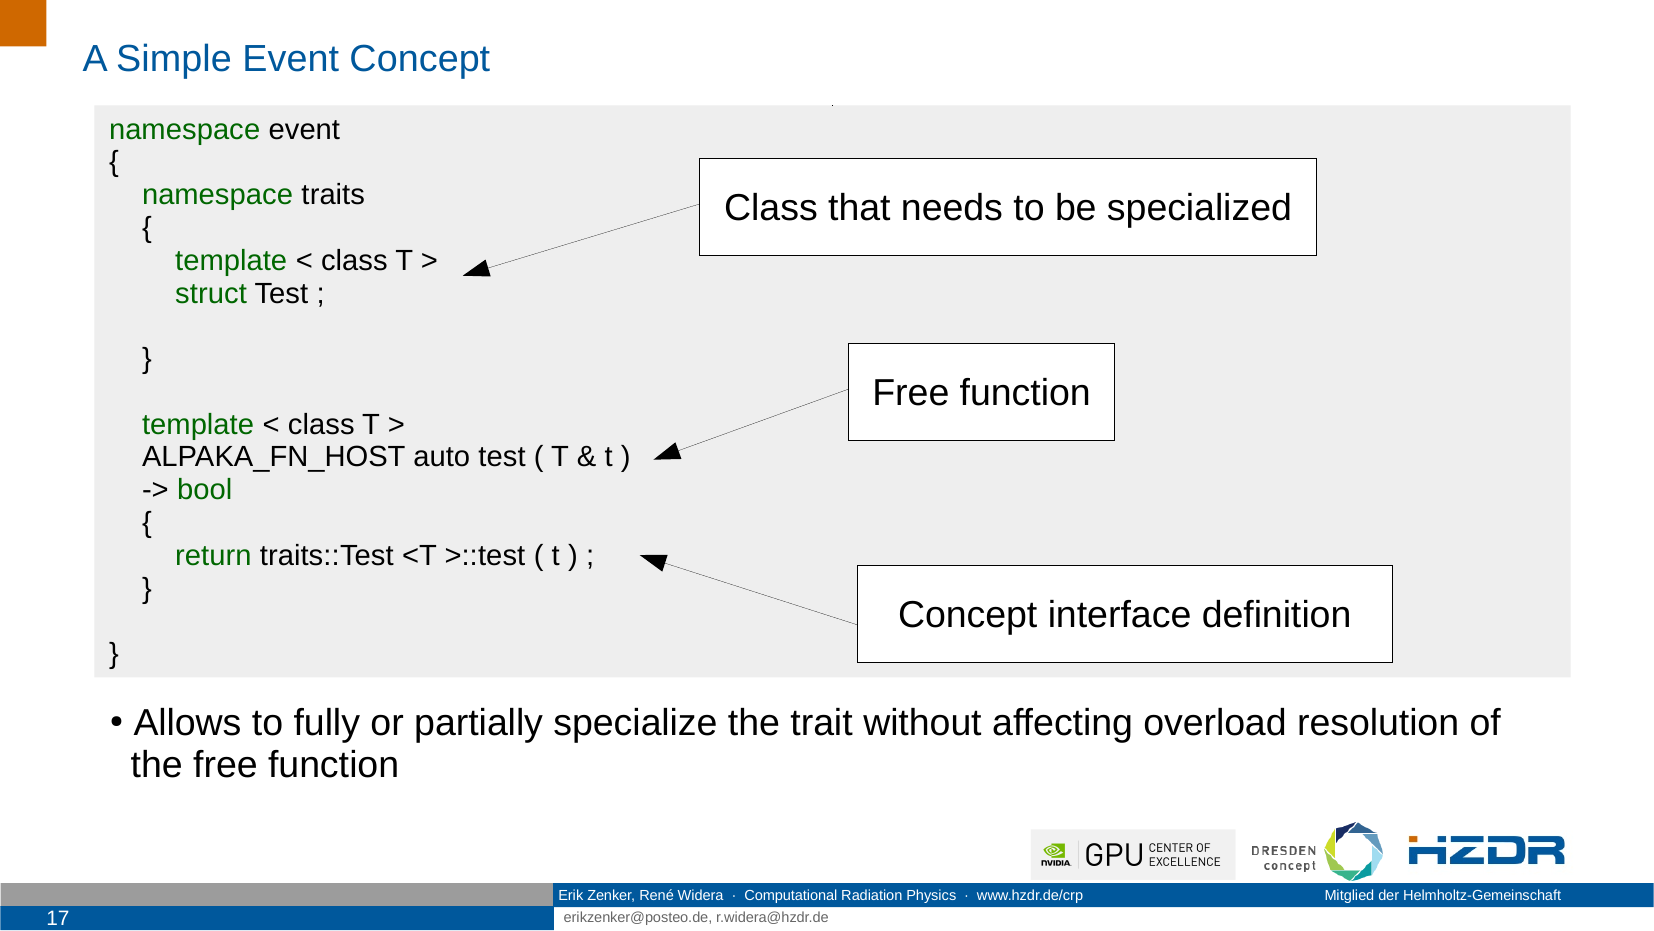

# A Simple Event Concept
namespace event
{
 namespace traits
 {
 template < class T >
 struct Test ;
 }
 template < class T >
 ALPAKA_FN_HOST auto test ( T & t )
 -> bool
 {
 return traits::Test <T >::test ( t ) ;
 }
}
Class that needs to be specialized
Free function
Concept interface definition
 Allows to fully or partially specialize the trait without affecting overload resolution of the free function